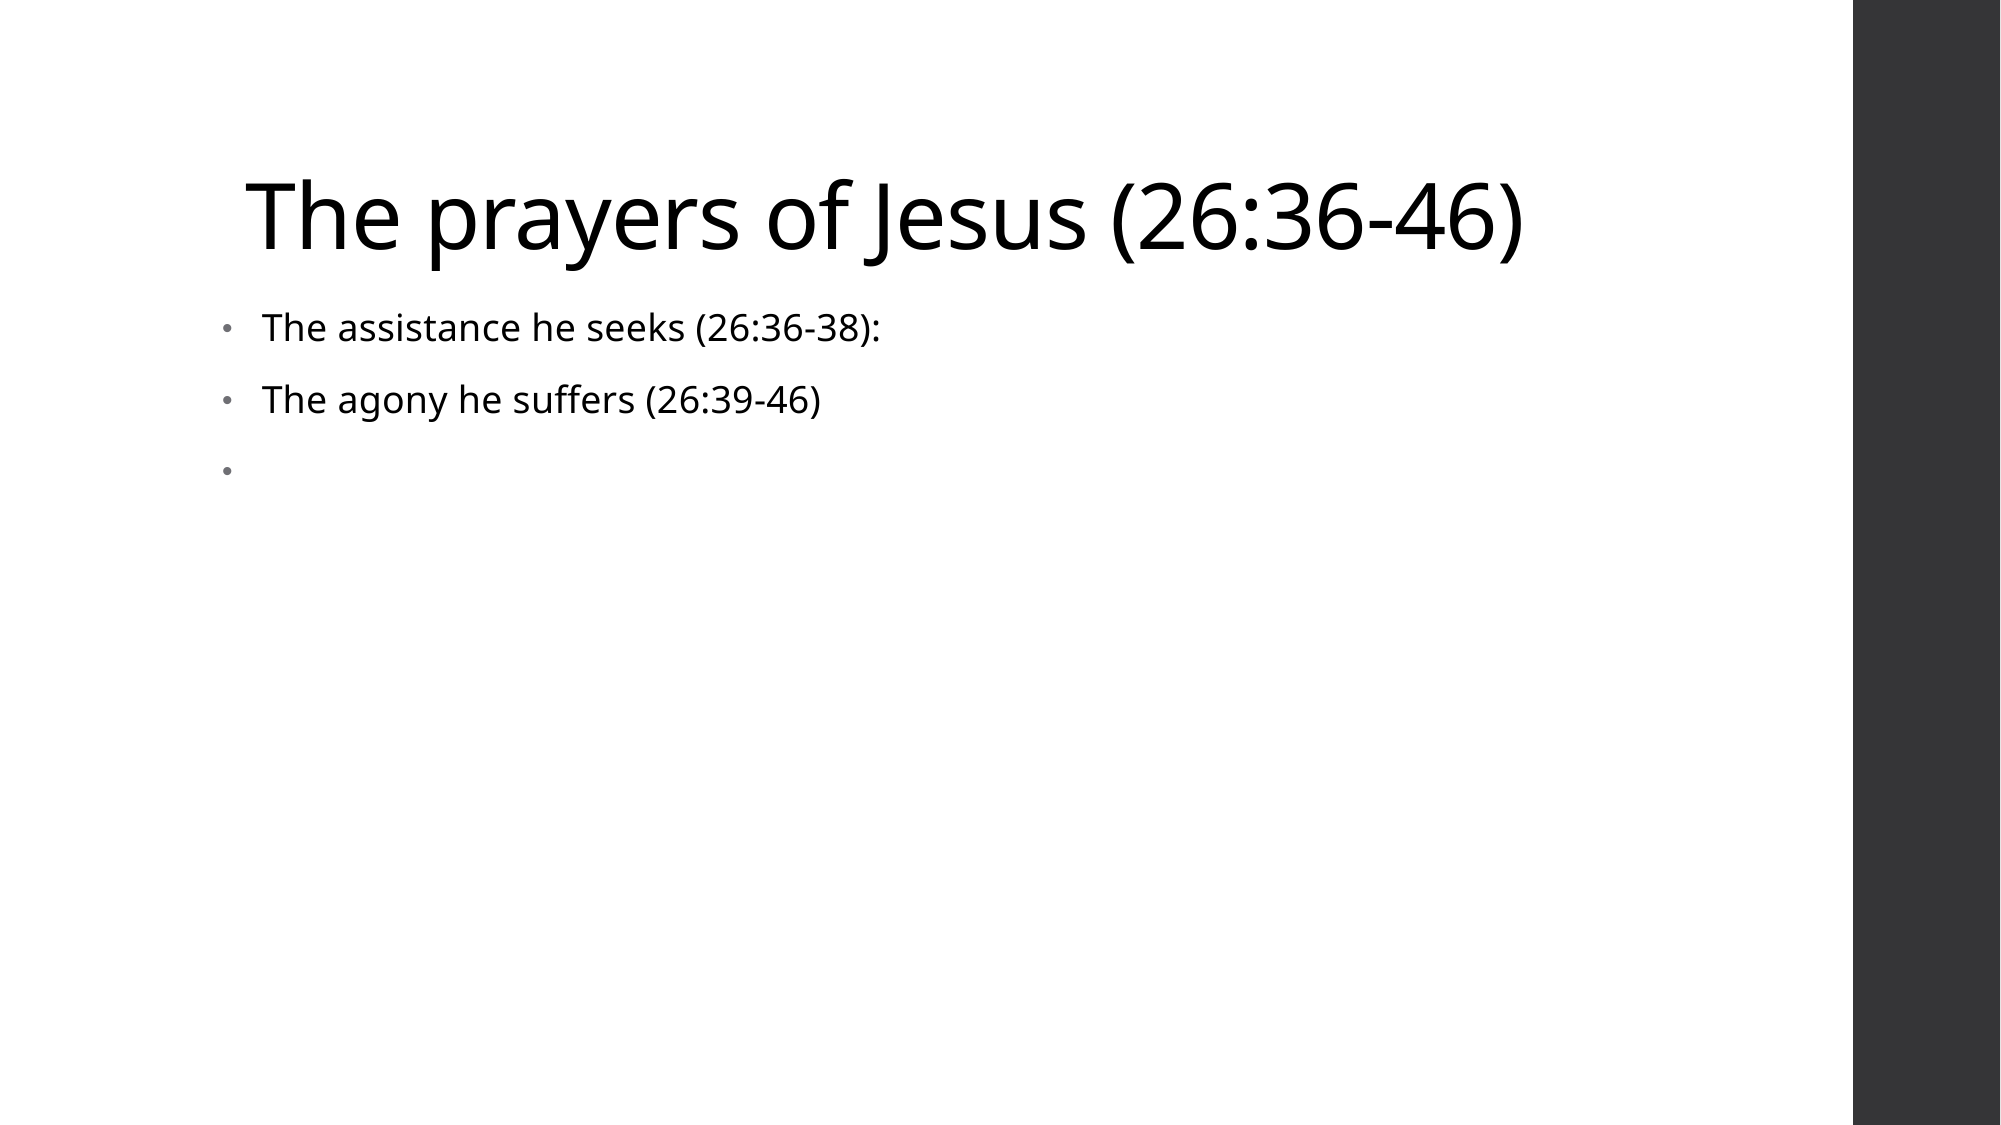

# The prayers of Jesus (26:36-46)
 The assistance he seeks (26:36-38):
 The agony he suffers (26:39-46)